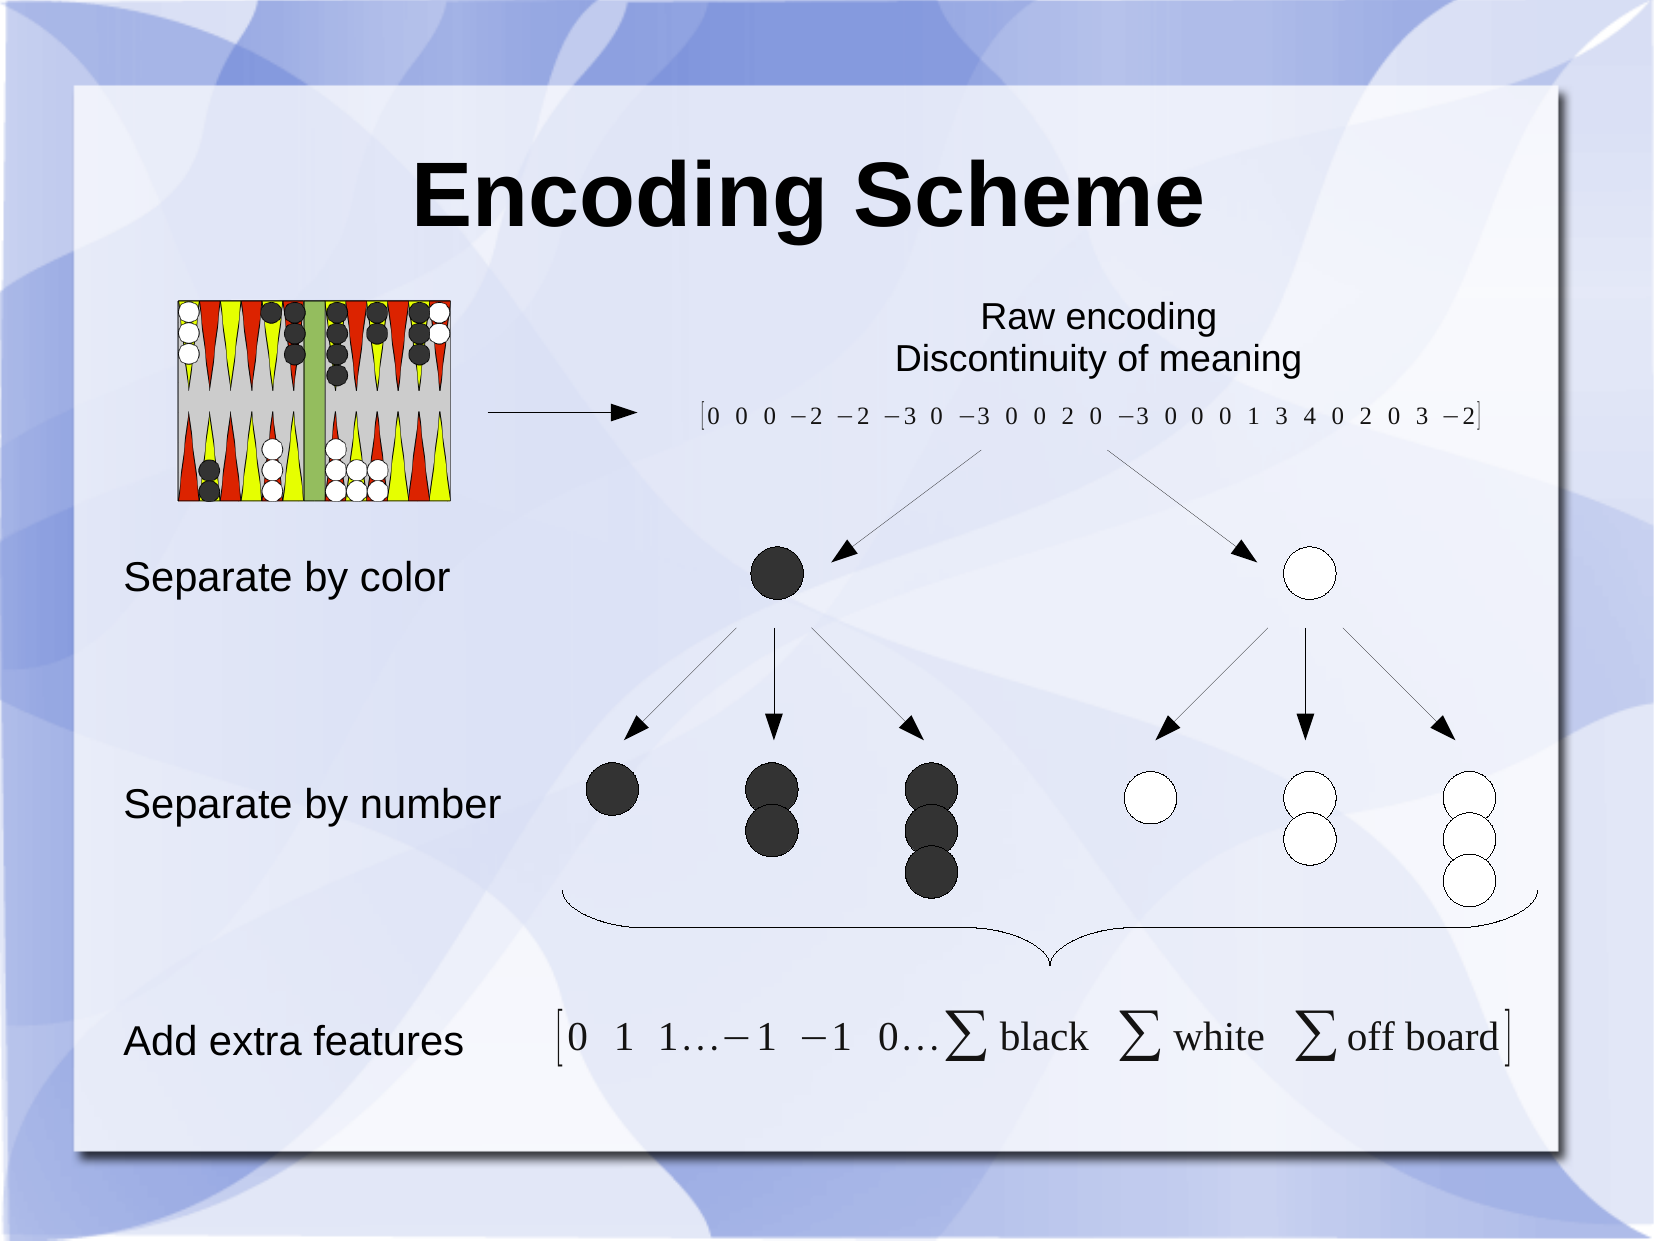

# Encoding Scheme
Raw encoding
Discontinuity of meaning
Separate by color
Separate by number
Add extra features